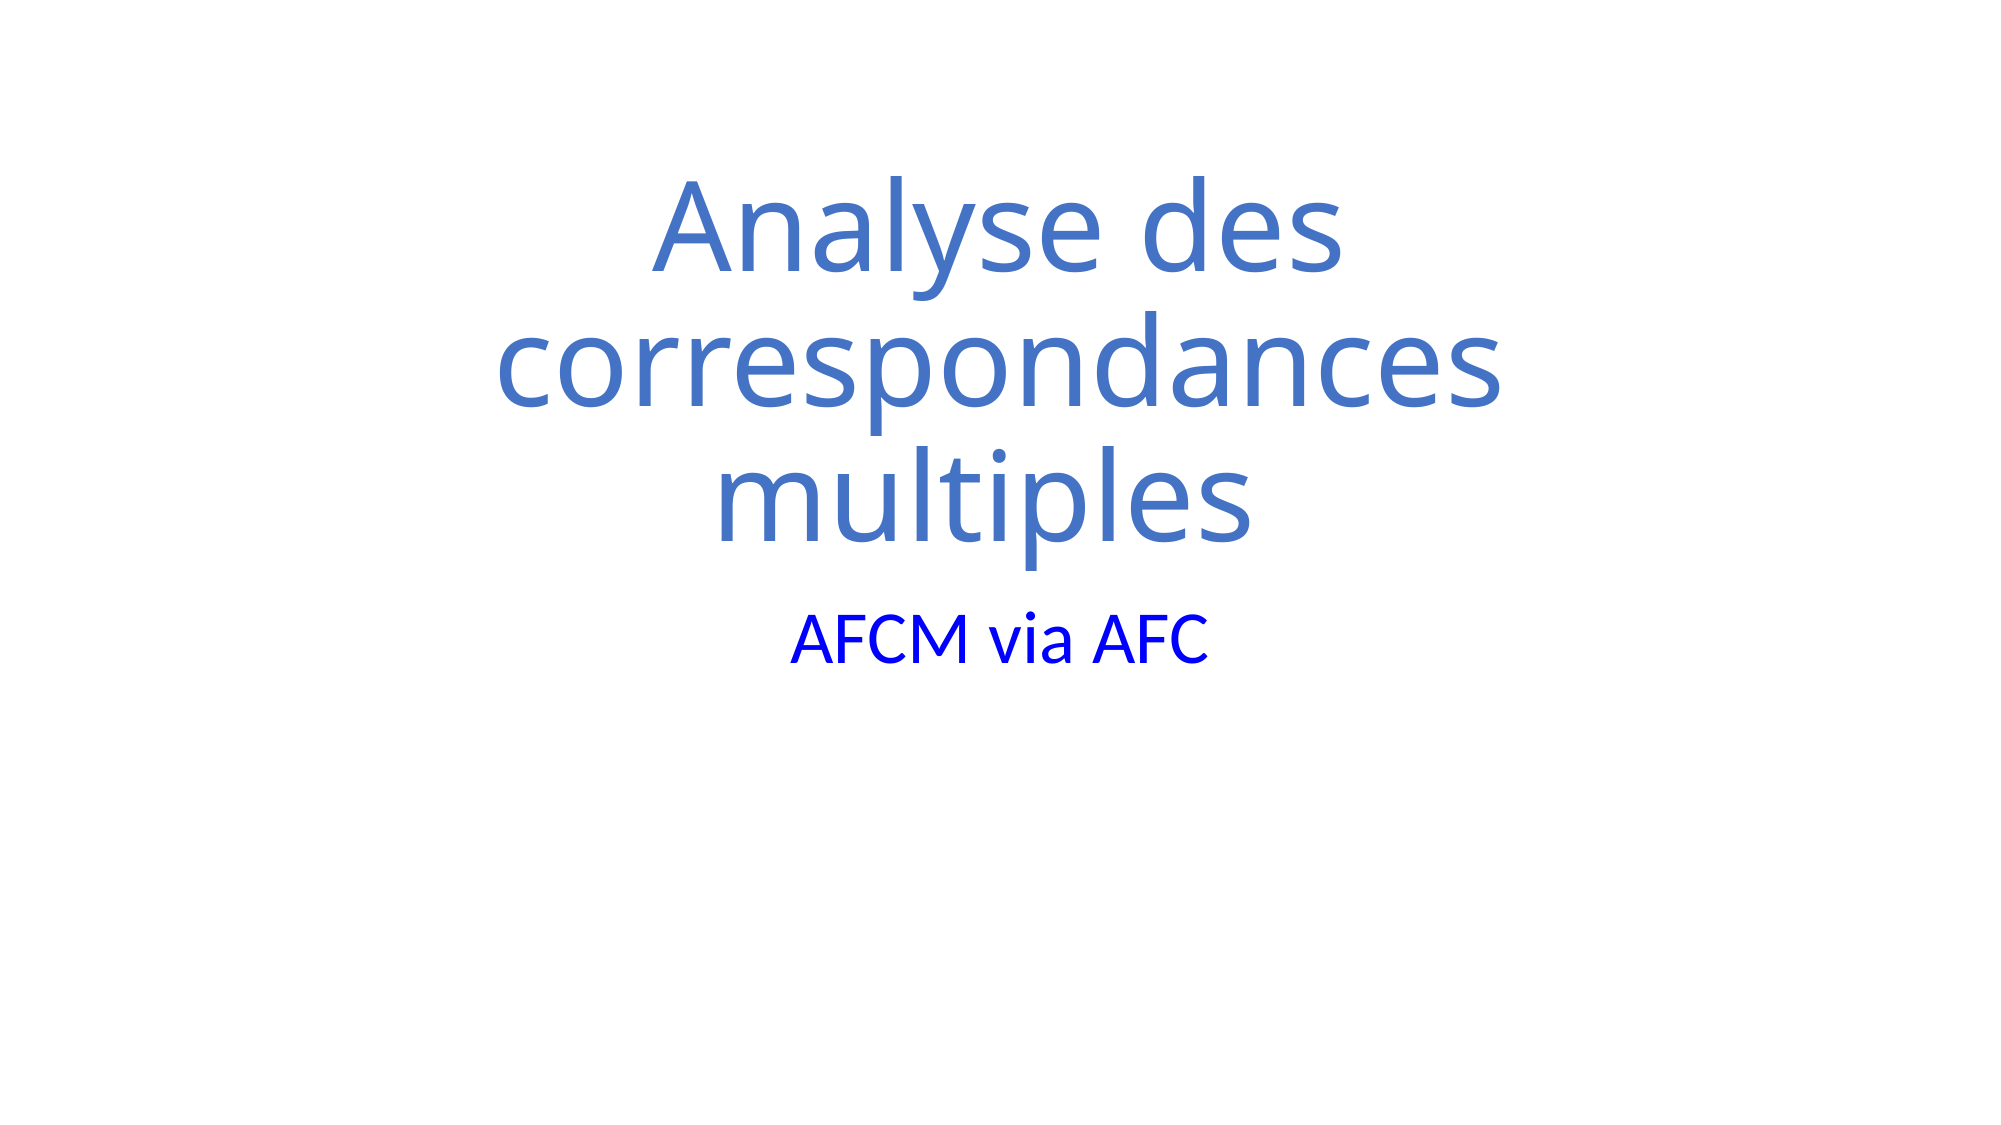

# Analyse des correspondances multiples
AFCM via AFC